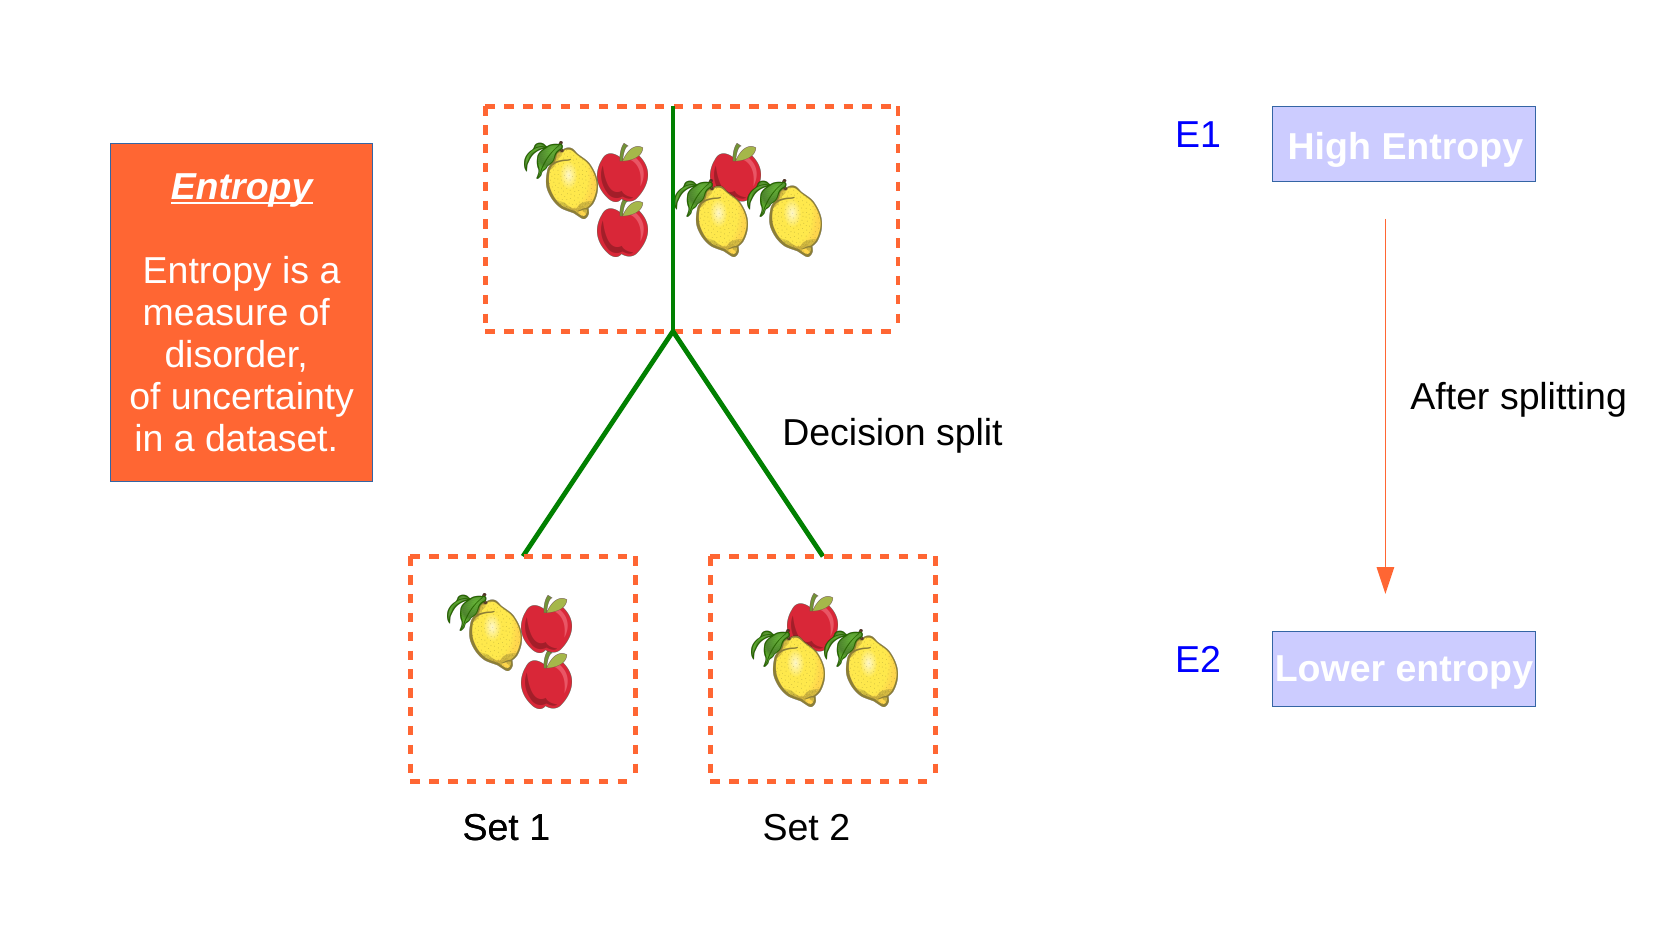

E1
High Entropy
Entropy
Entropy is a
measure of
disorder,
of uncertainty
in a dataset.
After splitting
Decision split
E2
Lower entropy
Set 1
Set 1
Set 2